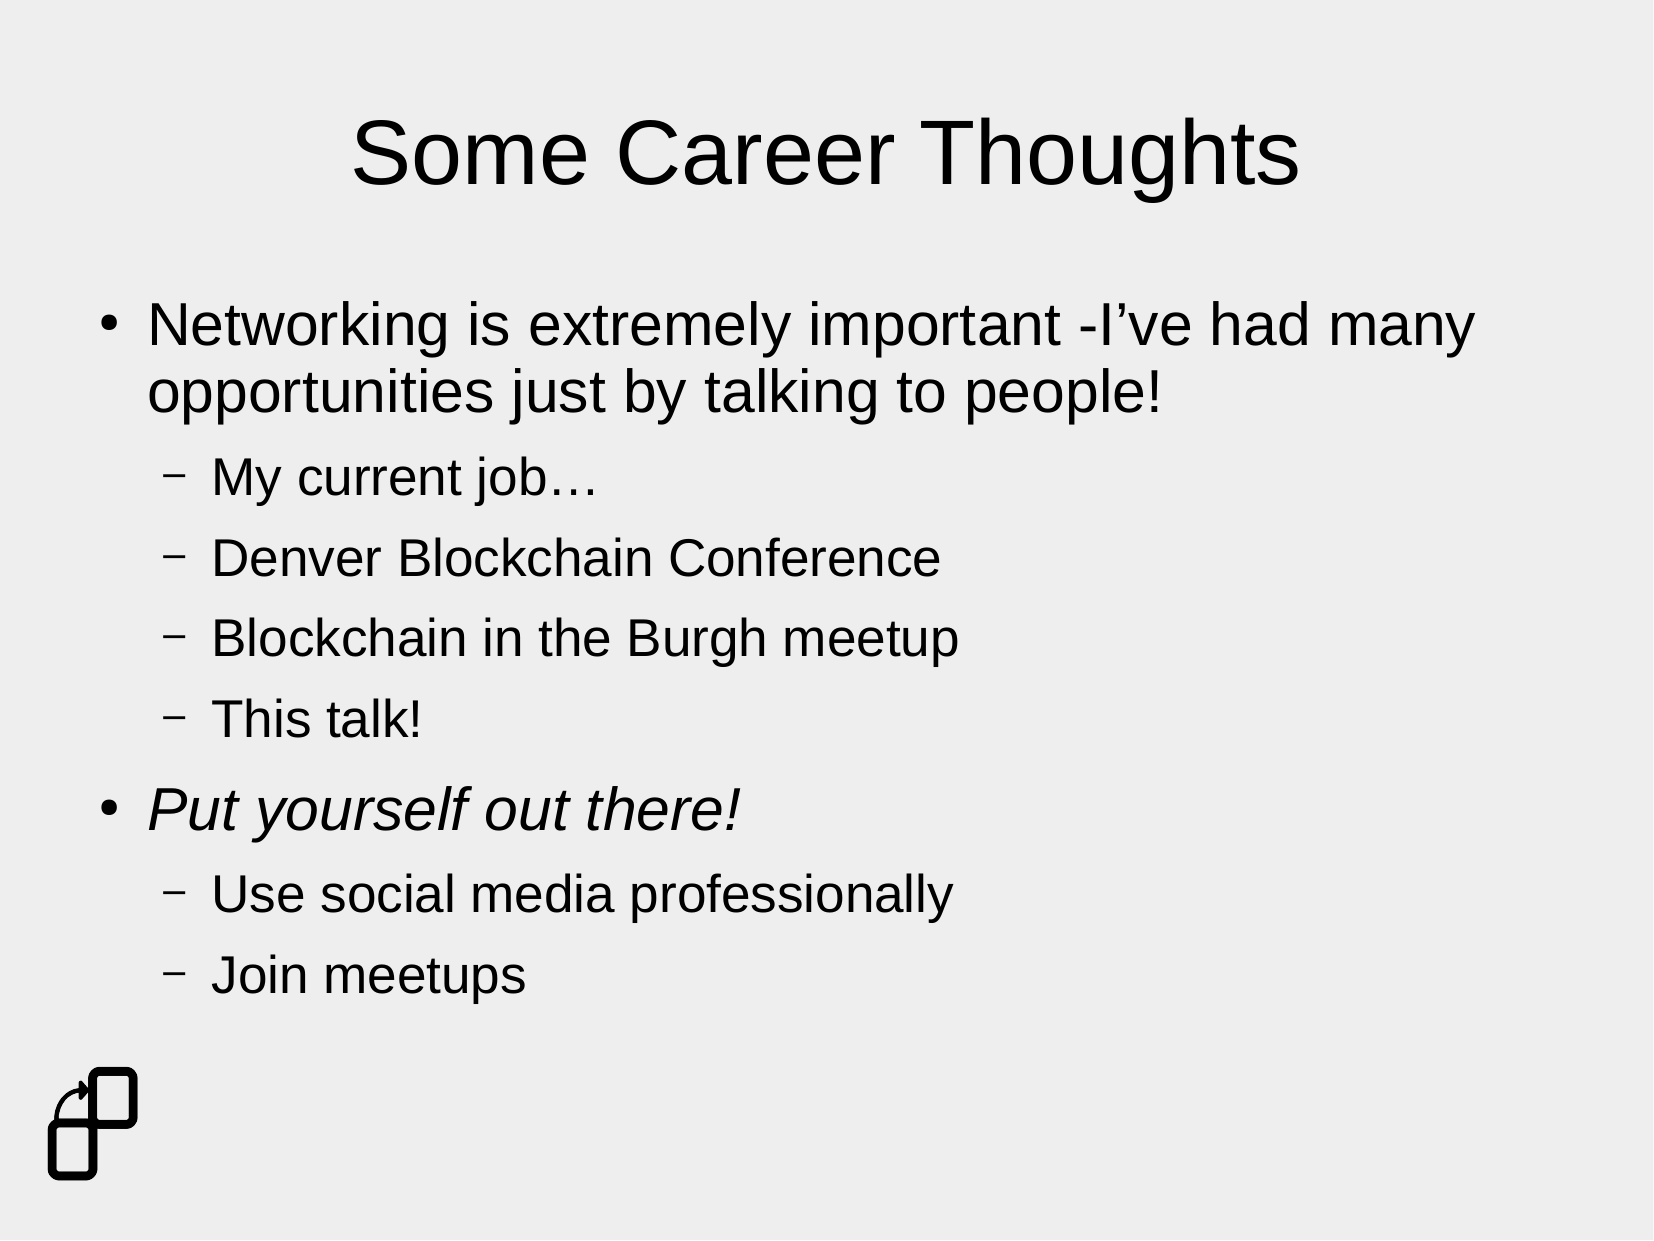

# Some Career Thoughts
Networking is extremely important -I’ve had many opportunities just by talking to people!
My current job…
Denver Blockchain Conference
Blockchain in the Burgh meetup
This talk!
Put yourself out there!
Use social media professionally
Join meetups